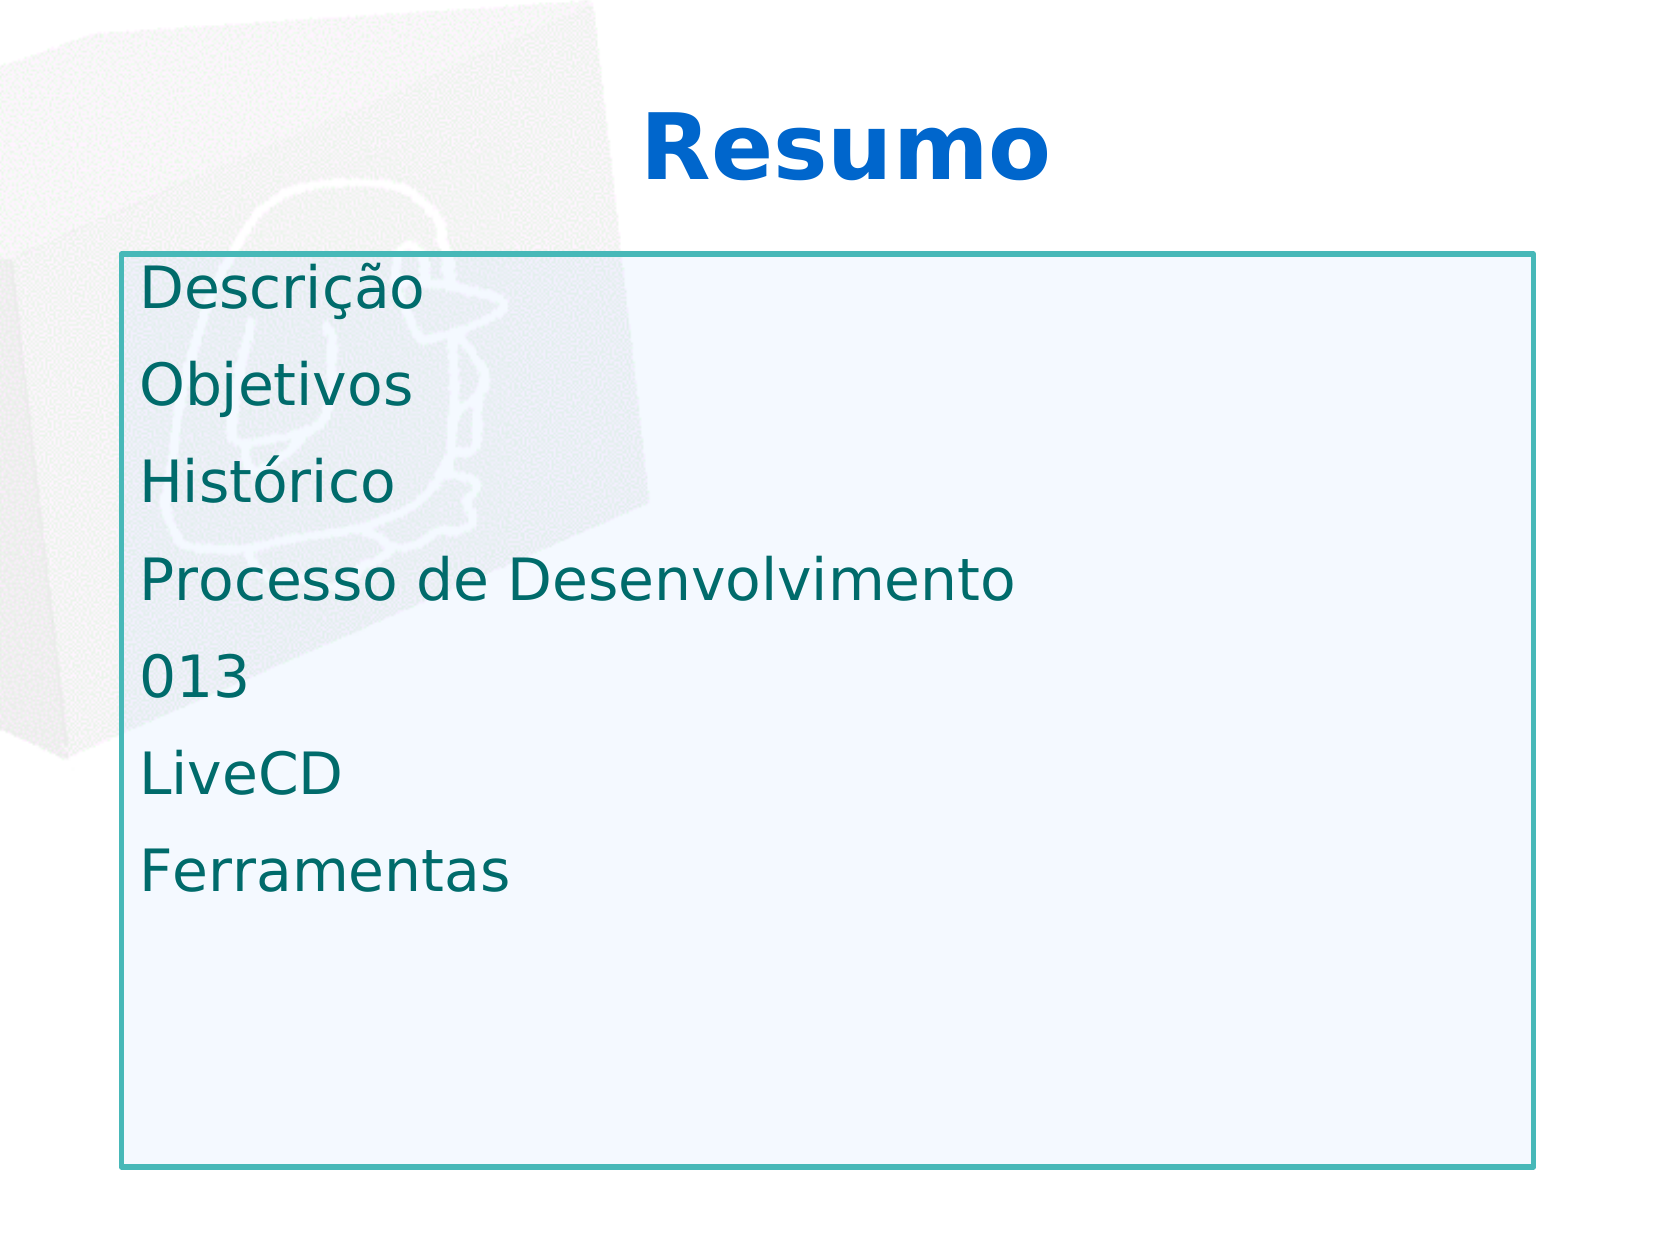

# Resumo
Descrição
Objetivos
Histórico
Processo de Desenvolvimento
013
LiveCD
Ferramentas